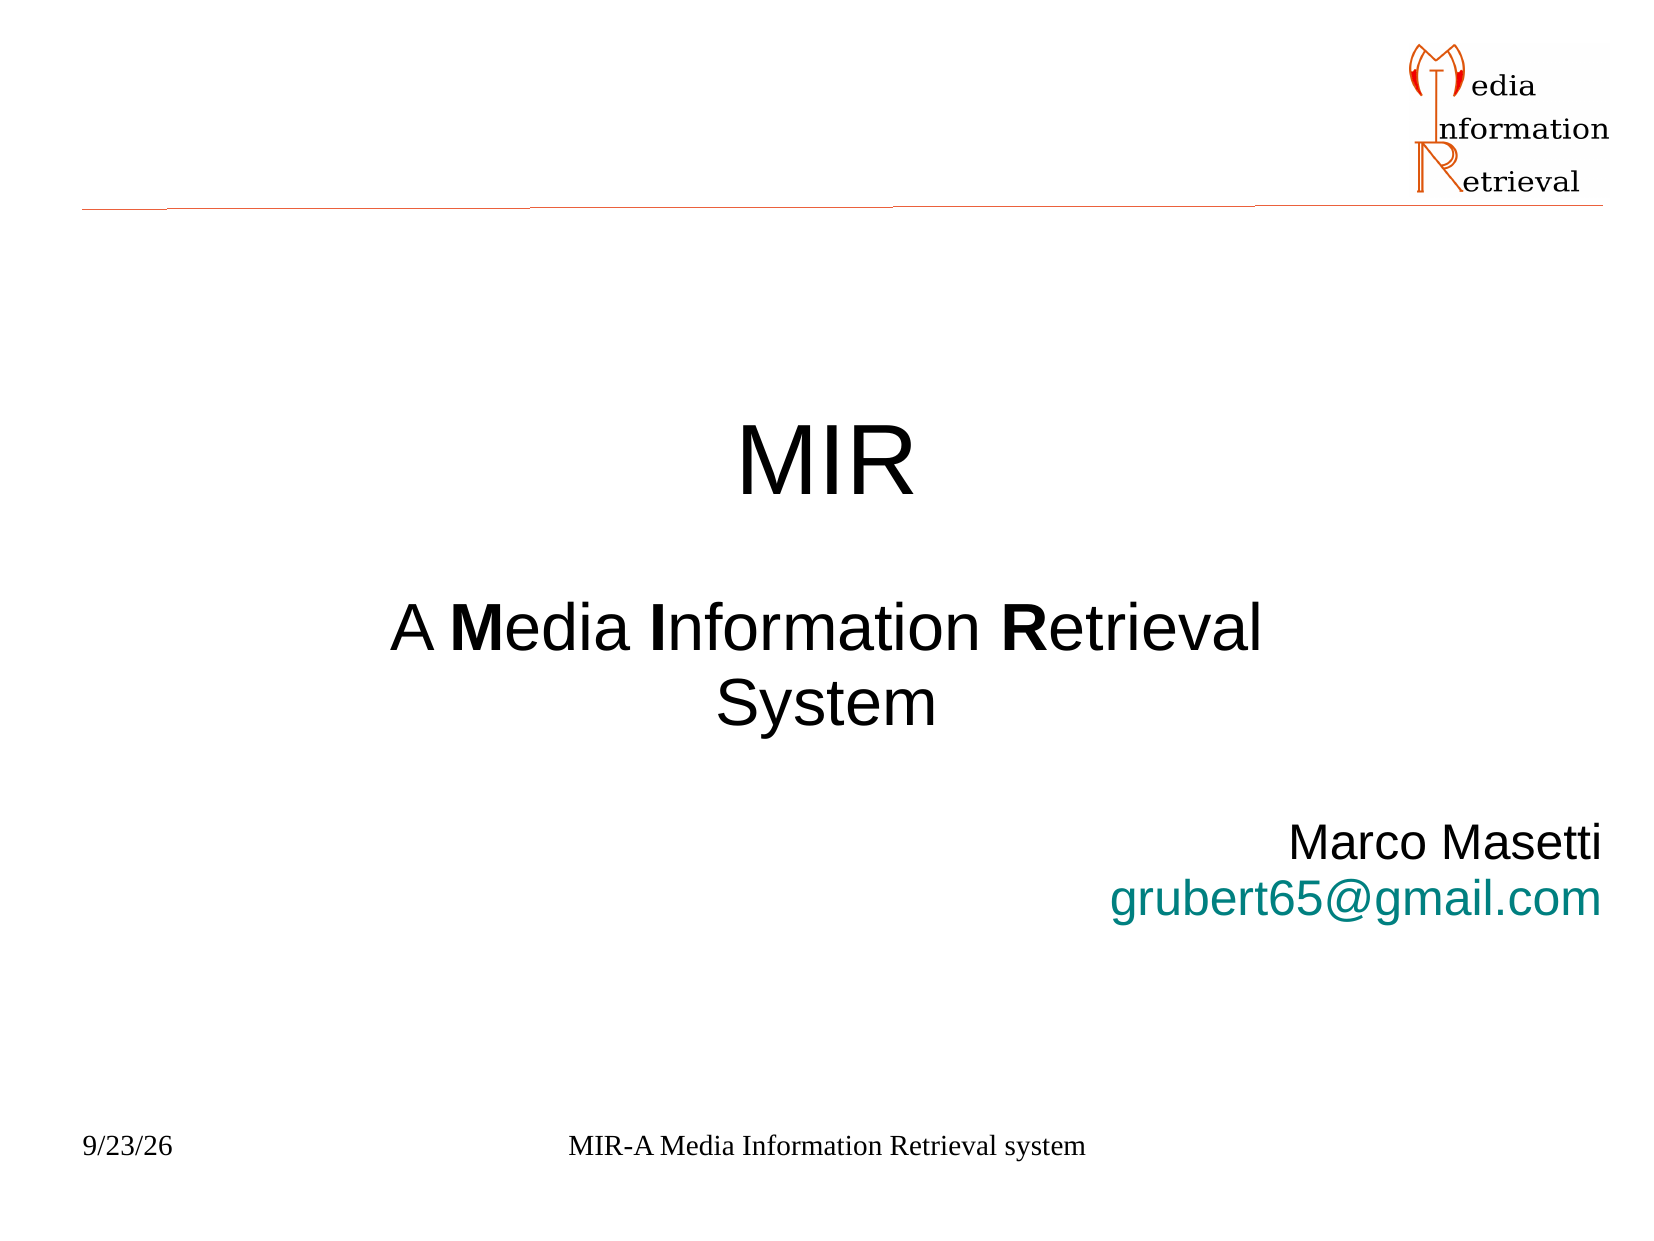

#
MIR
A Media Information Retrieval
System
Marco Masetti
grubert65@gmail.com